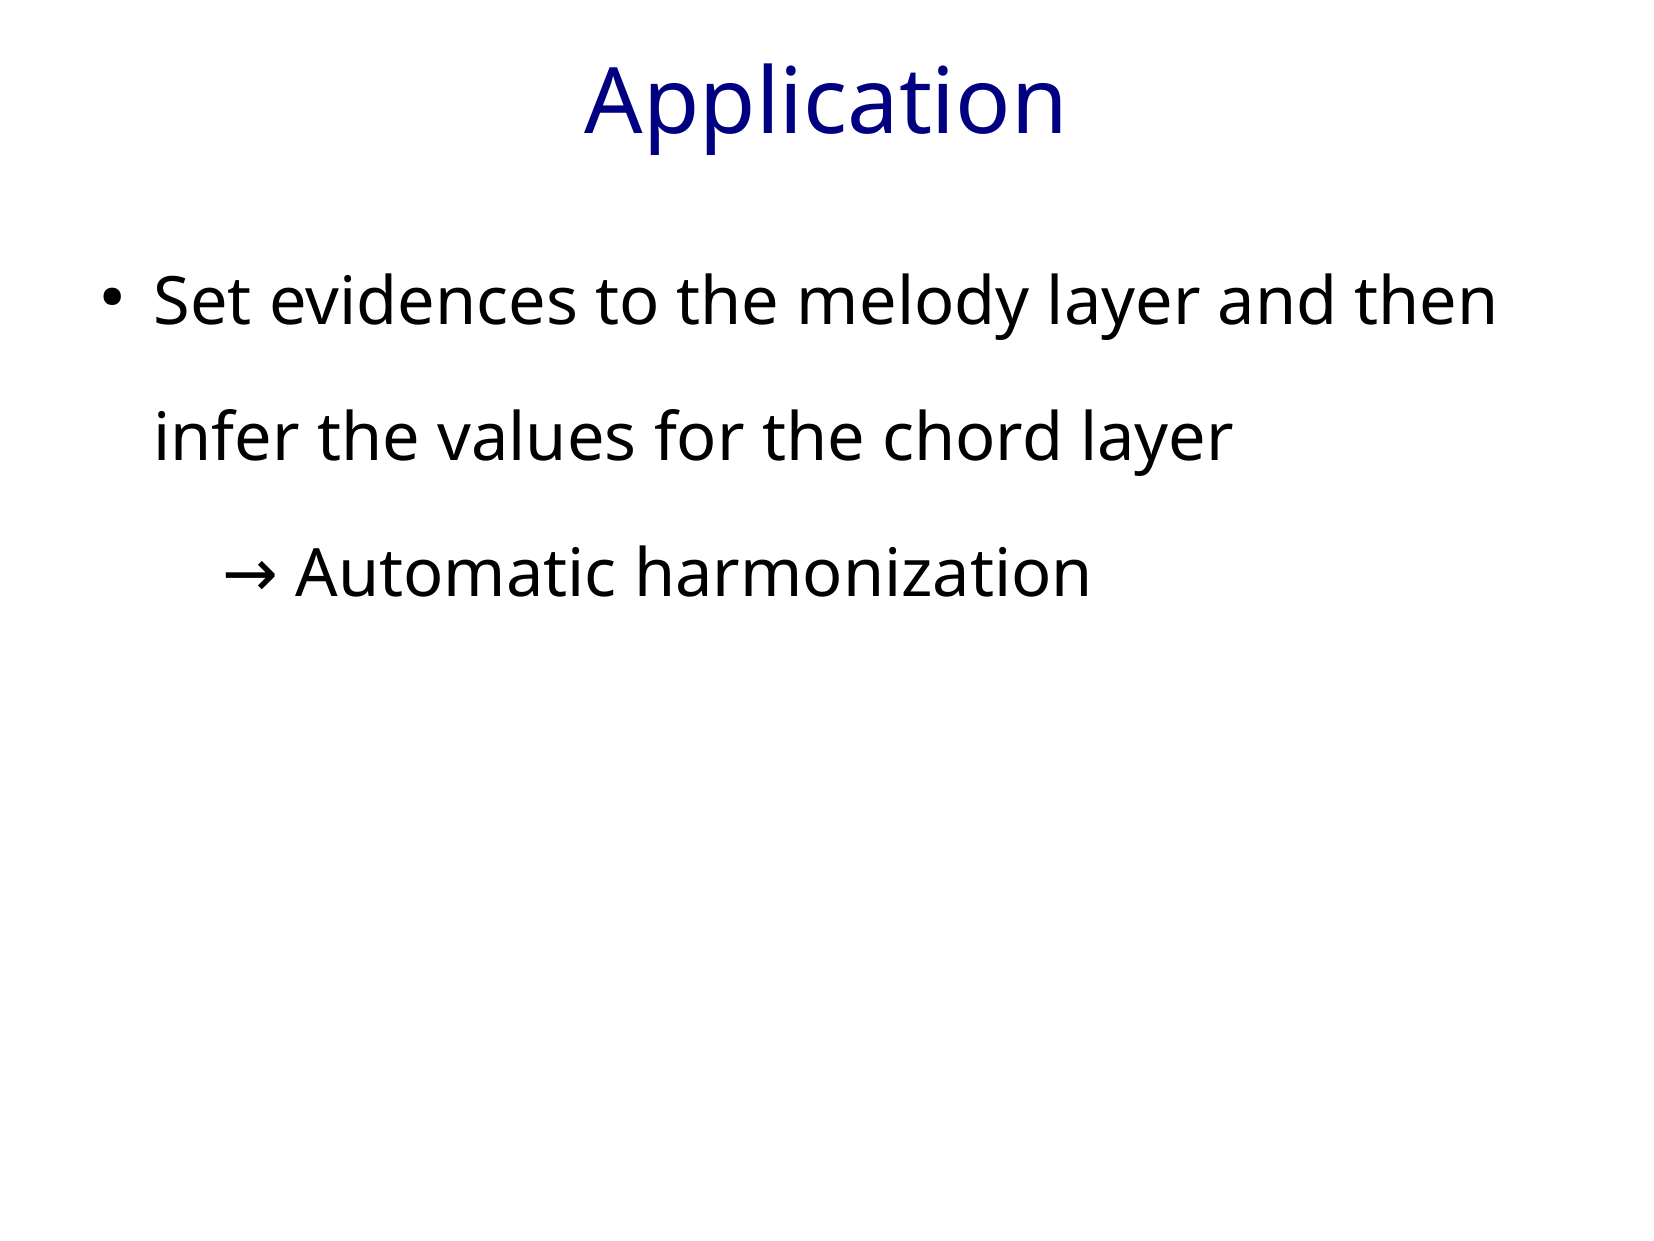

# Application
Set evidences to the melody layer and then infer the values for the chord layer
 → Automatic harmonization